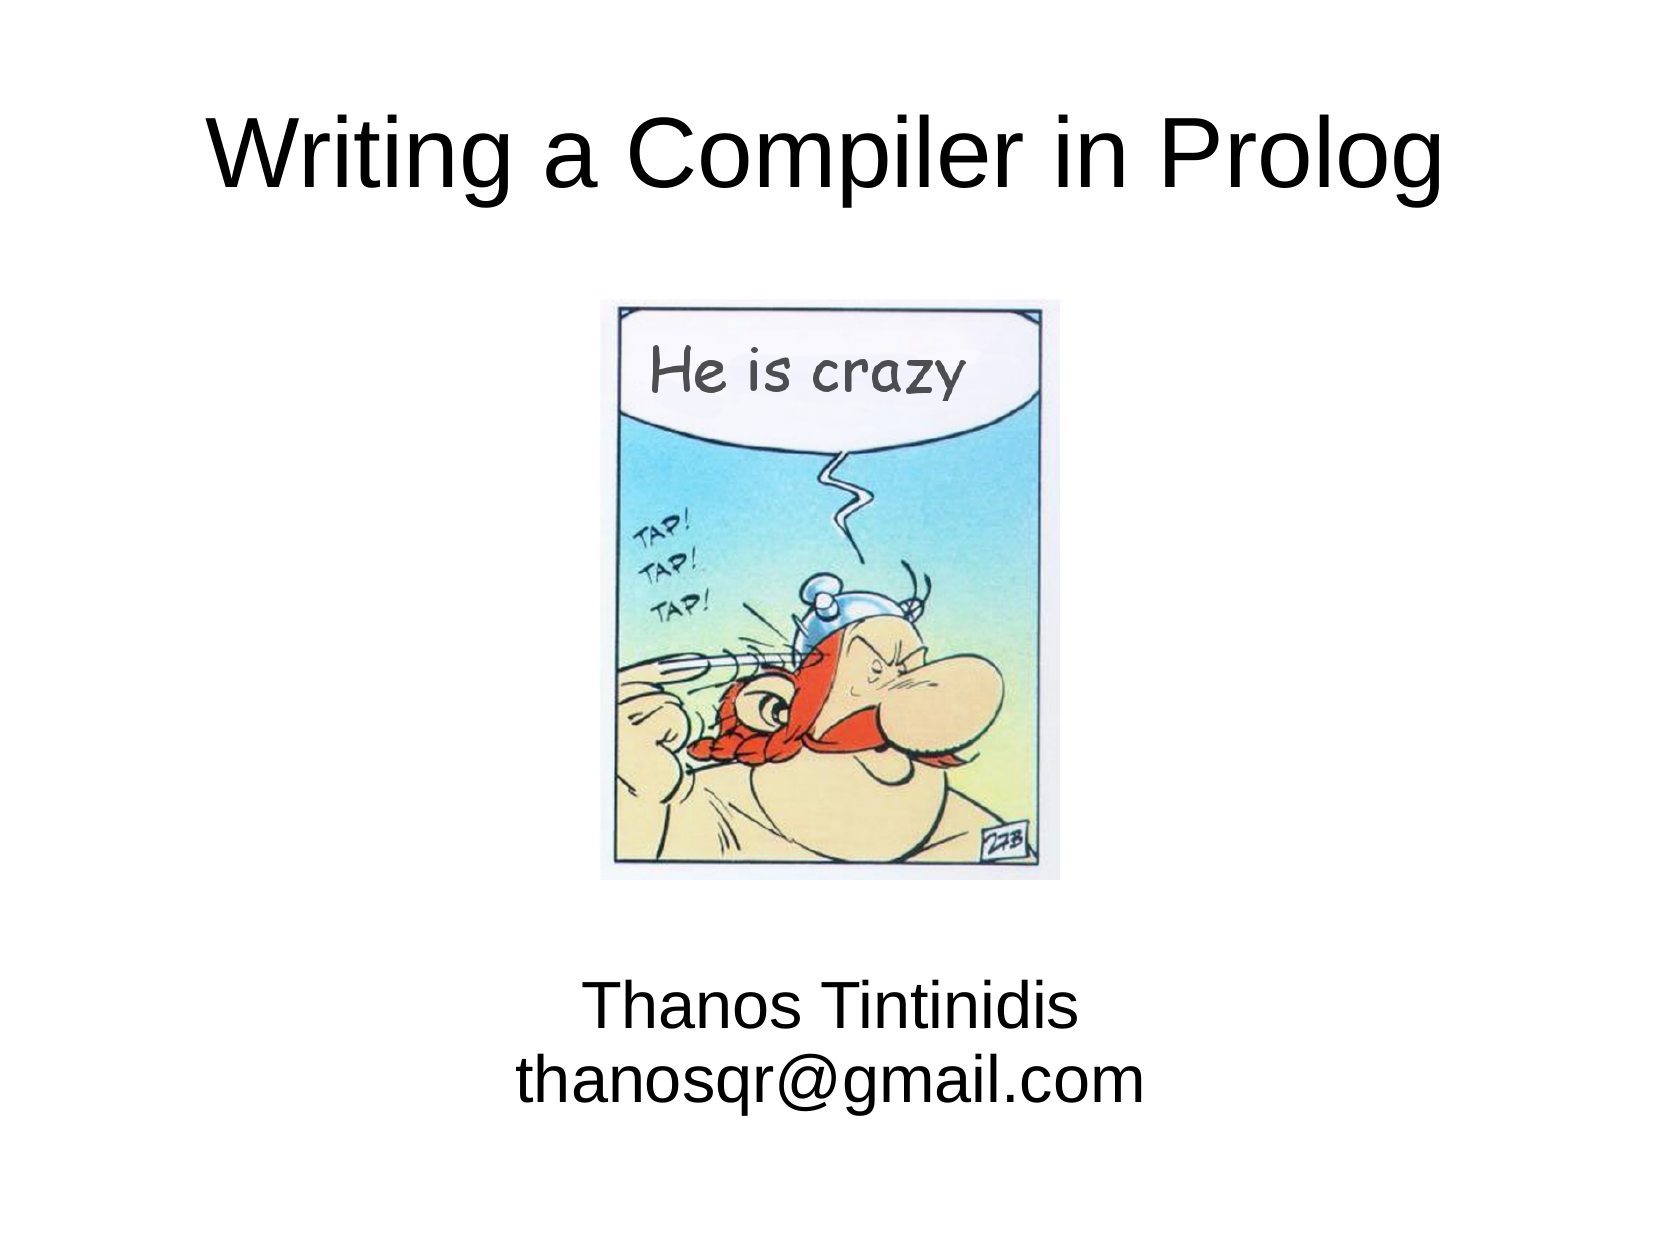

# Writing a Compiler in Prolog
Thanos Tintinidis
thanosqr@gmail.com